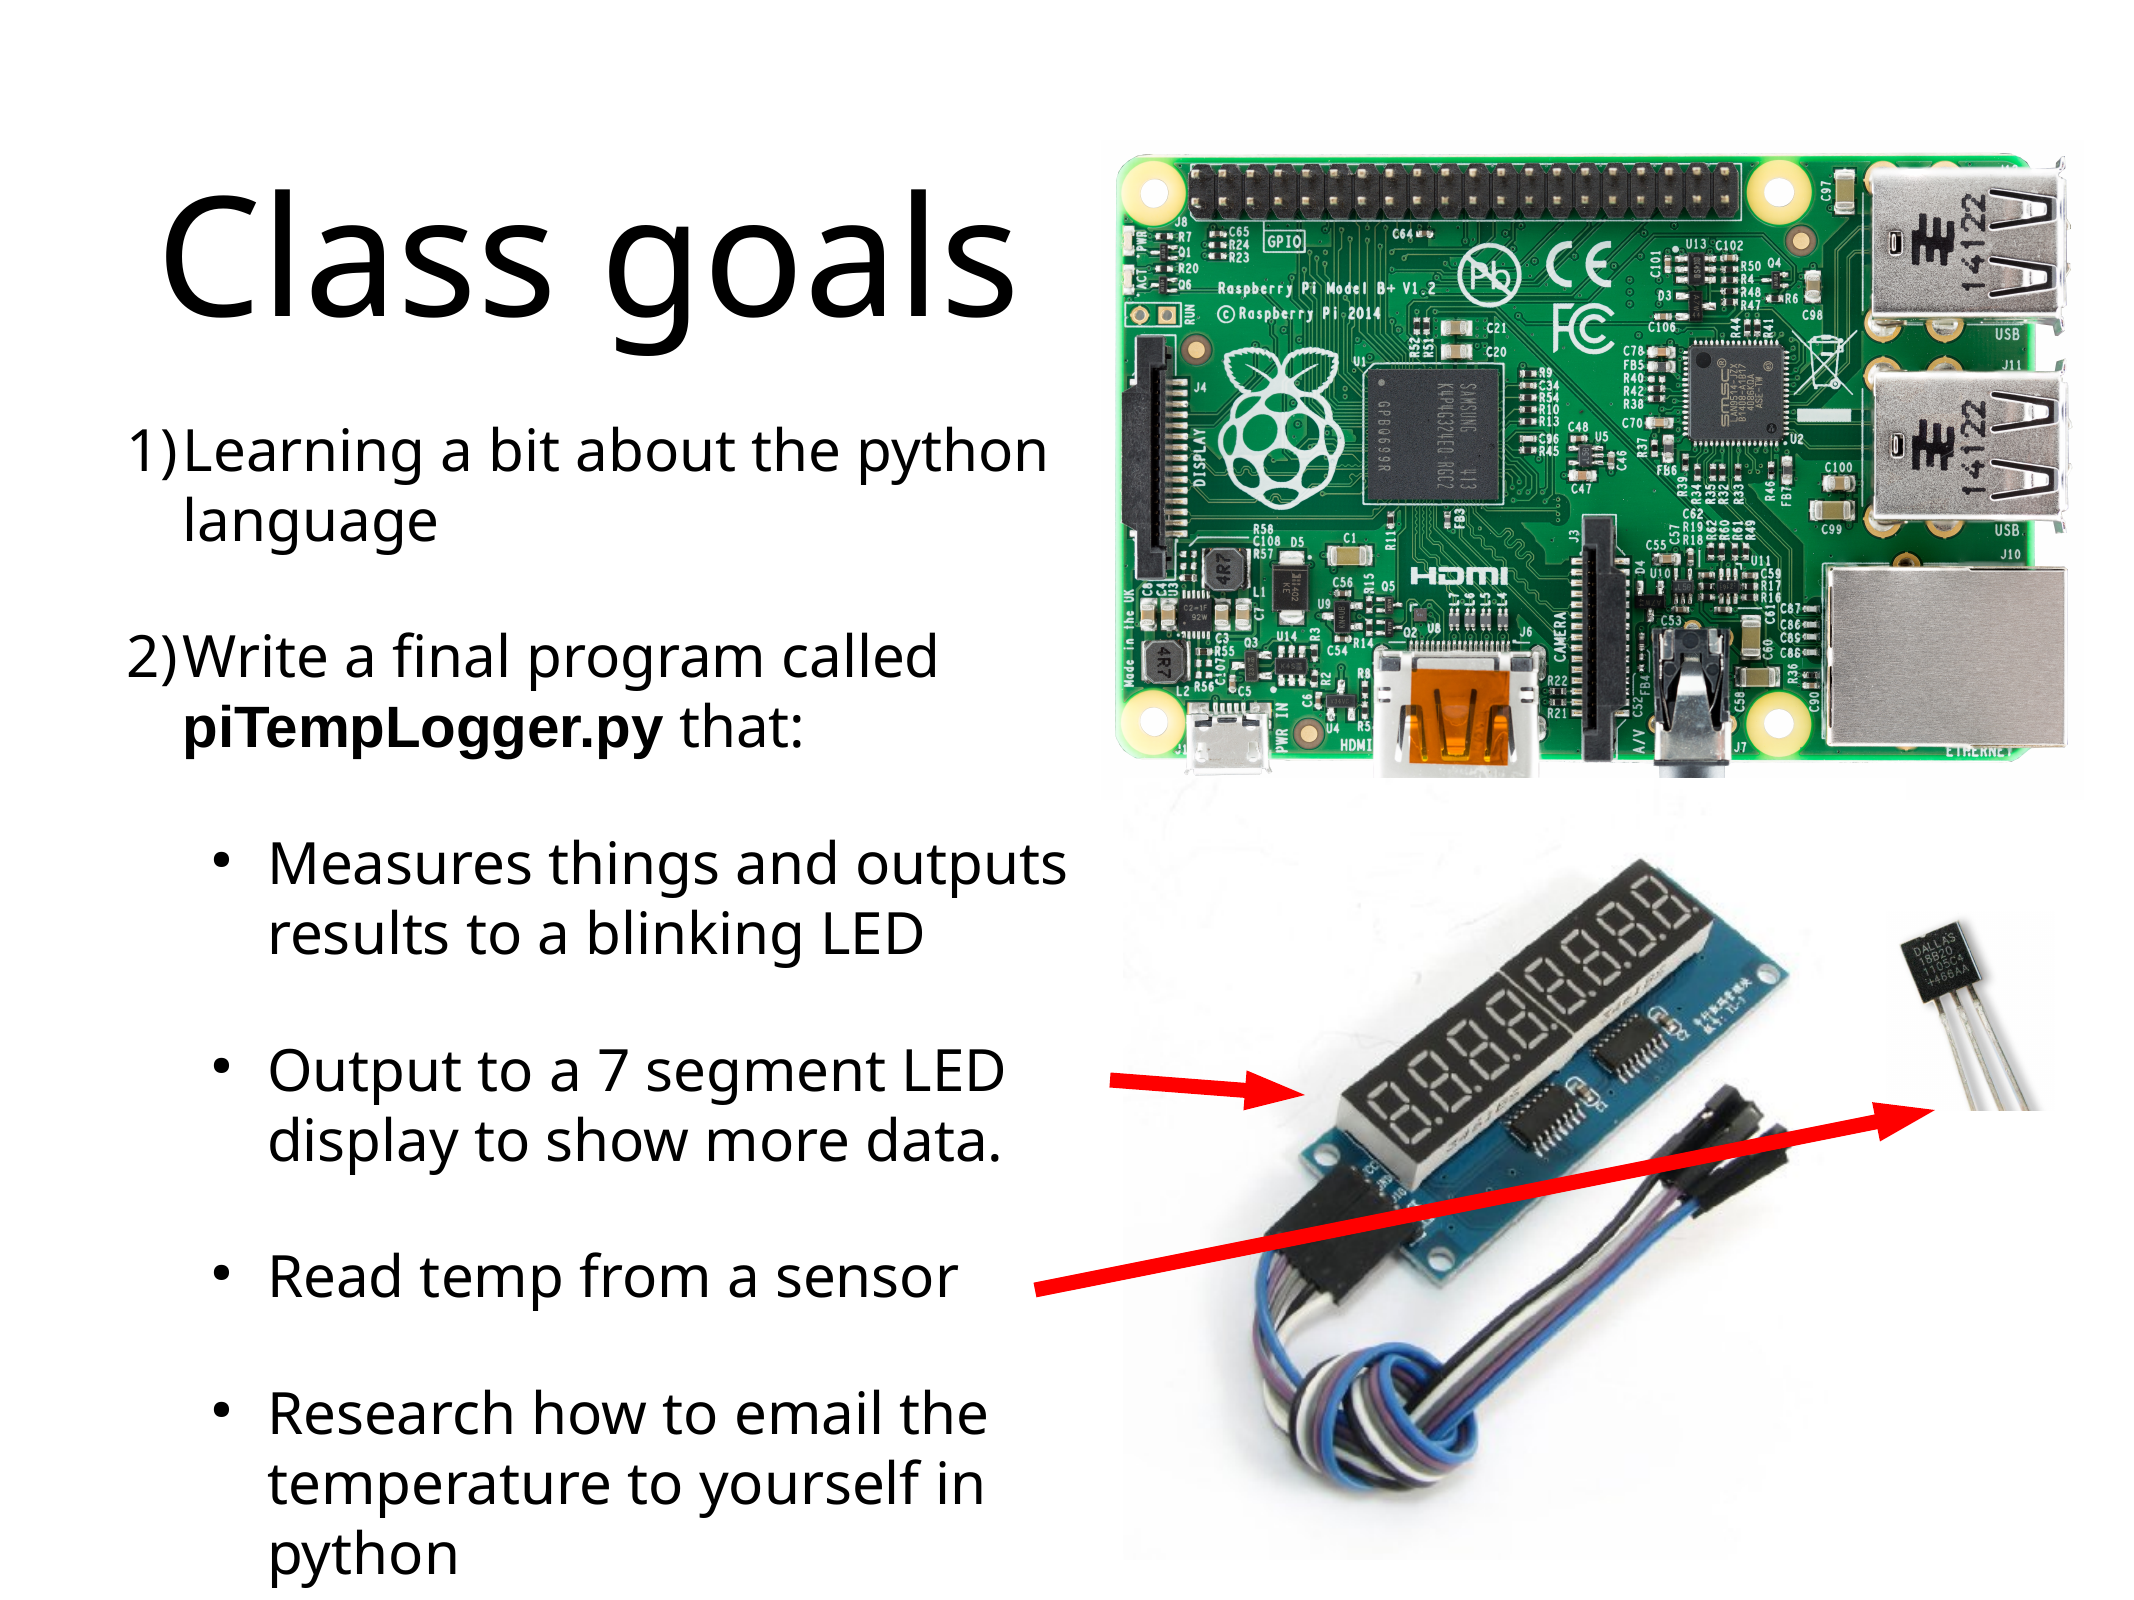

# Class goals
Learning a bit about the python language
Write a final program called piTempLogger.py that:
Measures things and outputs results to a blinking LED
Output to a 7 segment LED display to show more data.
Read temp from a sensor
Research how to email the temperature to yourself in python